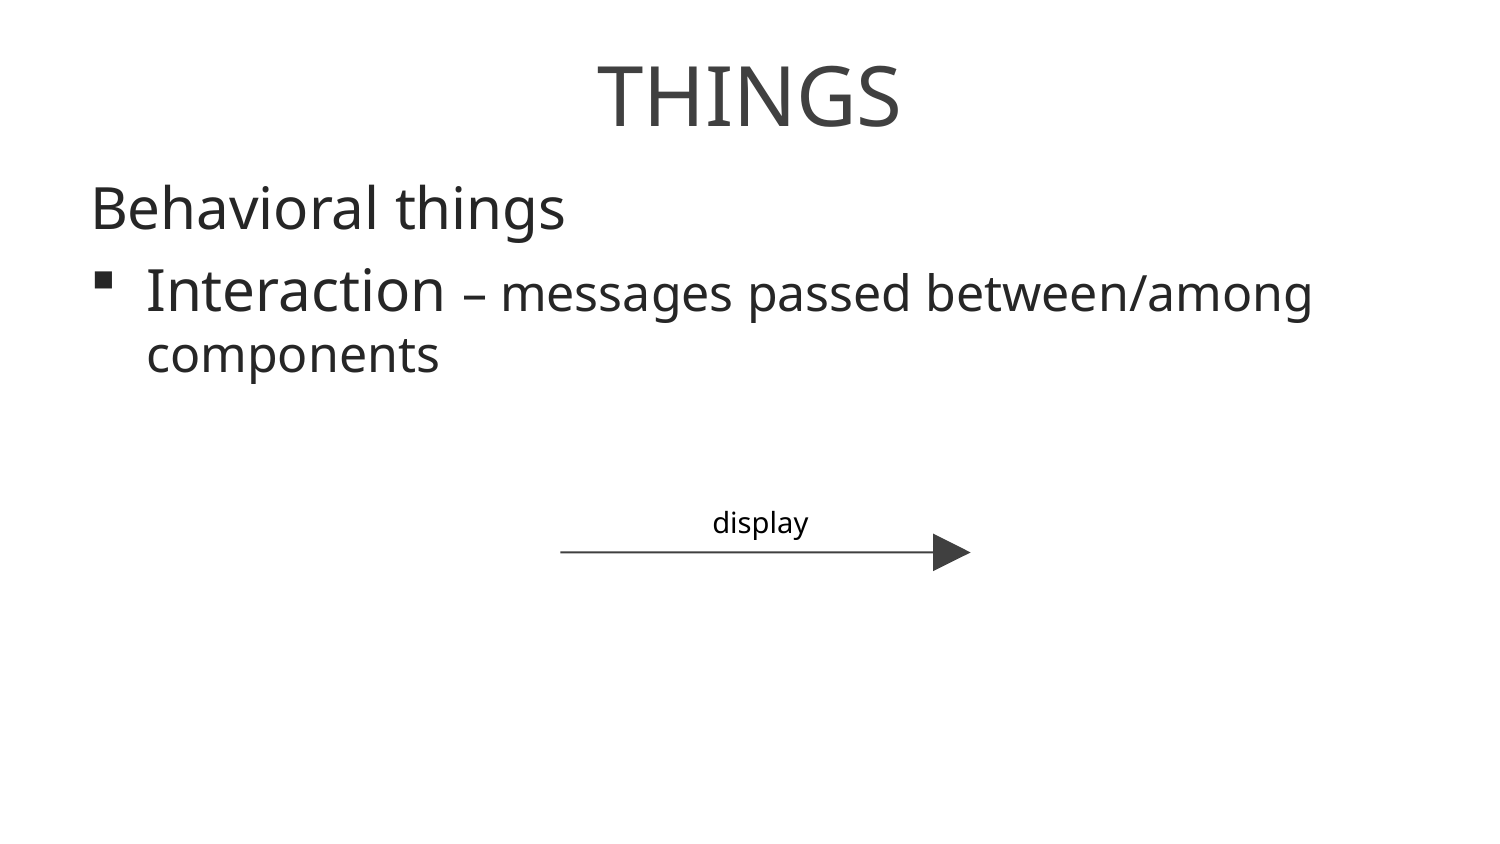

# THINGS
Behavioral things
Interaction – messages passed between/among components
display